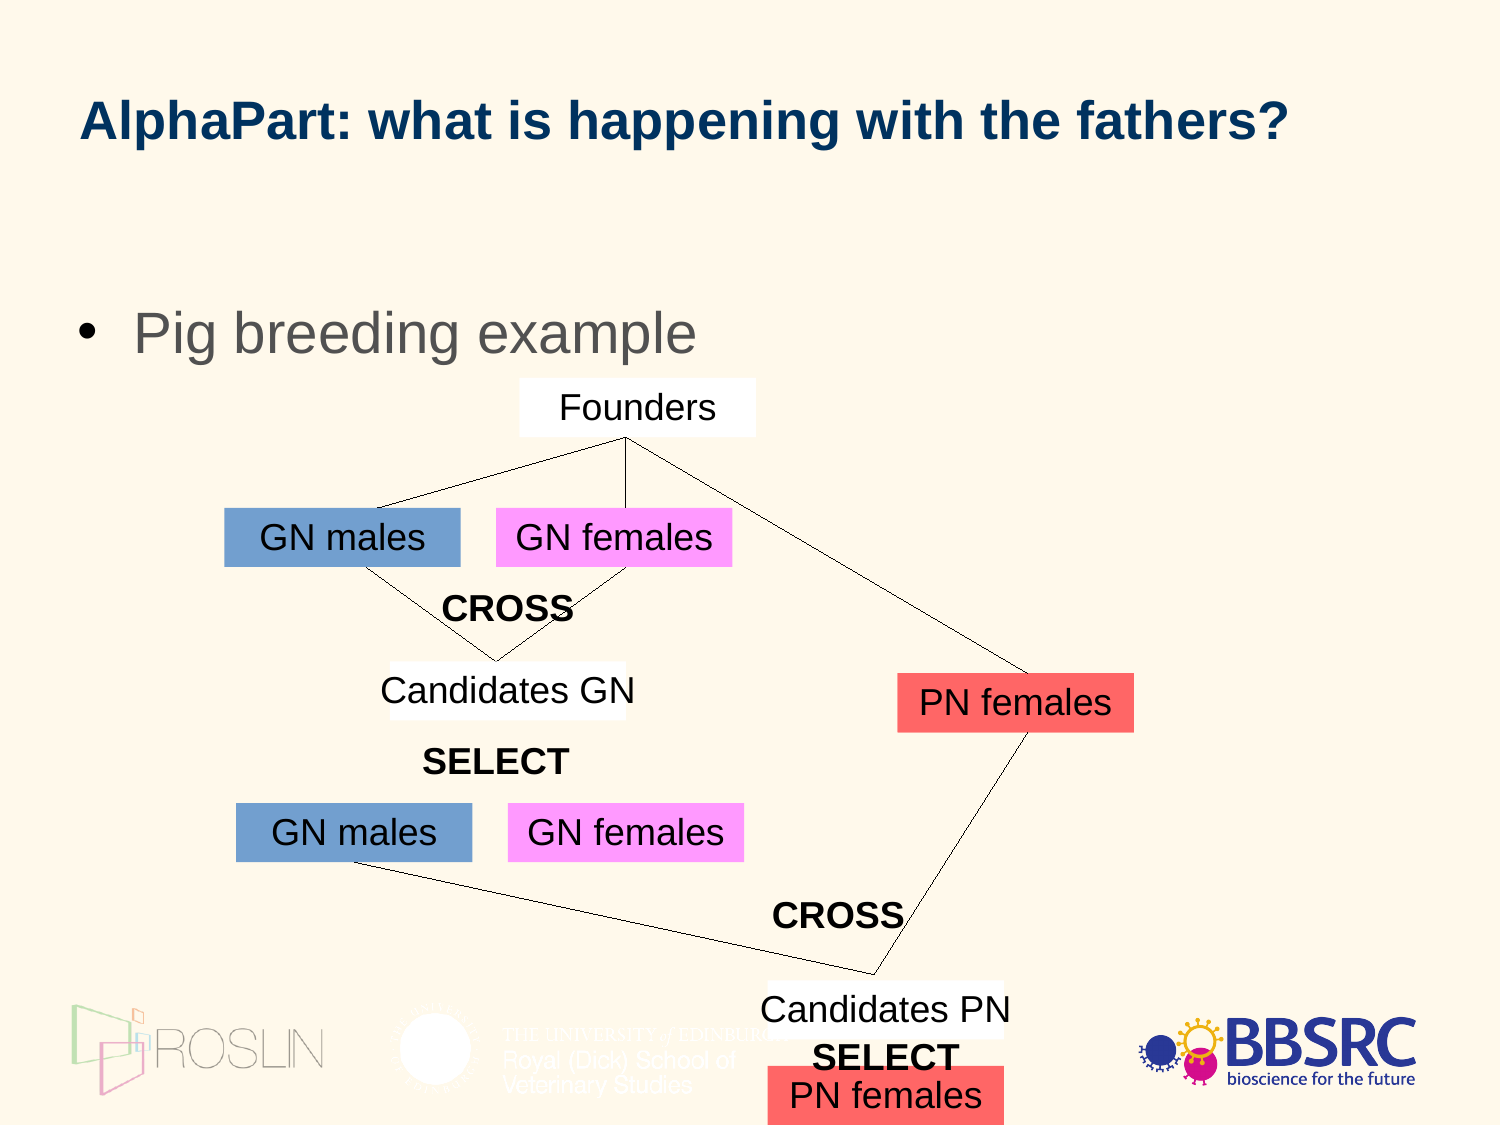

AlphaPart: what is happening with the fathers?
Pig breeding example
Founders
Founders
GN males
GN females
CROSS
Candidates GN
PN females
PN females
SELECT
GN males
GN females
CROSS
Candidates PN
SELECT
PN females